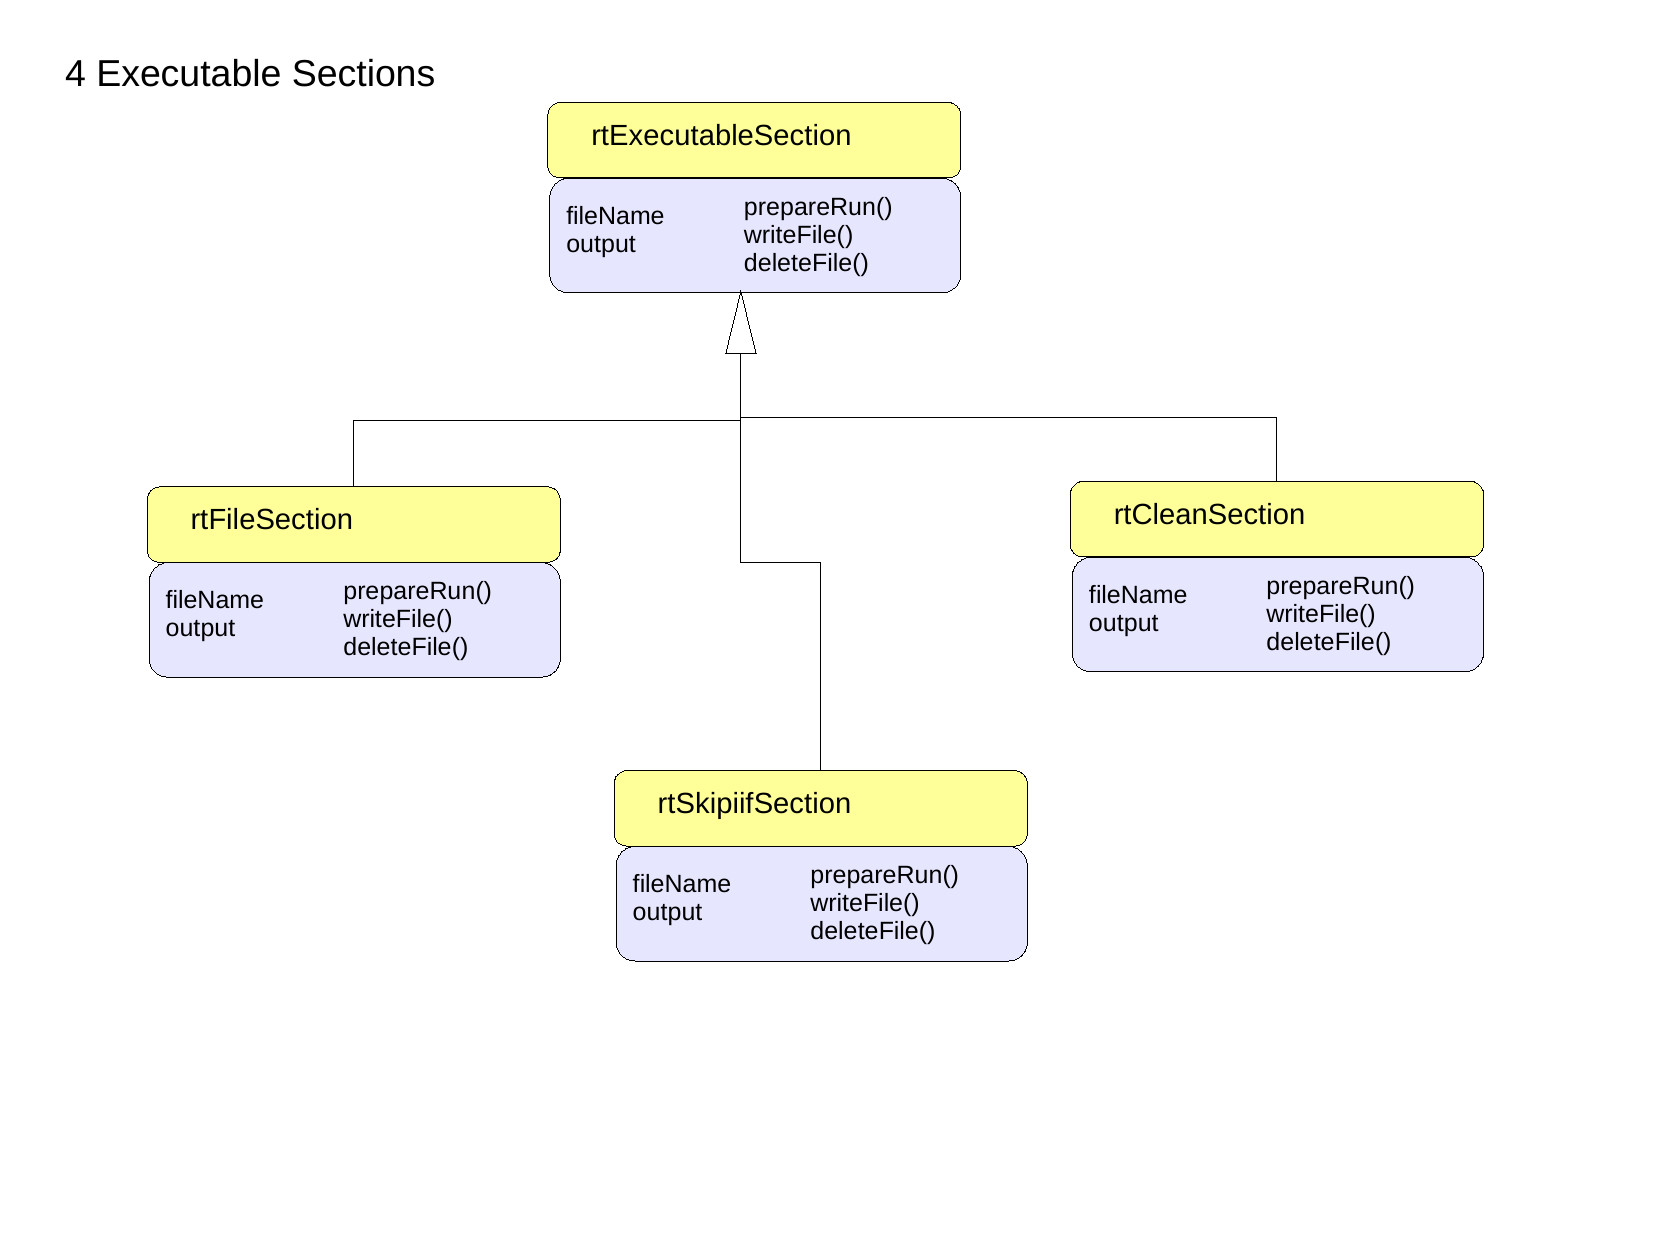

4 Executable Sections
rtExecutableSection
prepareRun()
writeFile()
deleteFile()
fileName
output
rtCleanSection
prepareRun()
writeFile()
deleteFile()
fileName
output
rtFileSection
prepareRun()
writeFile()
deleteFile()
fileName
output
rtSkipiifSection
prepareRun()
writeFile()
deleteFile()
fileName
output